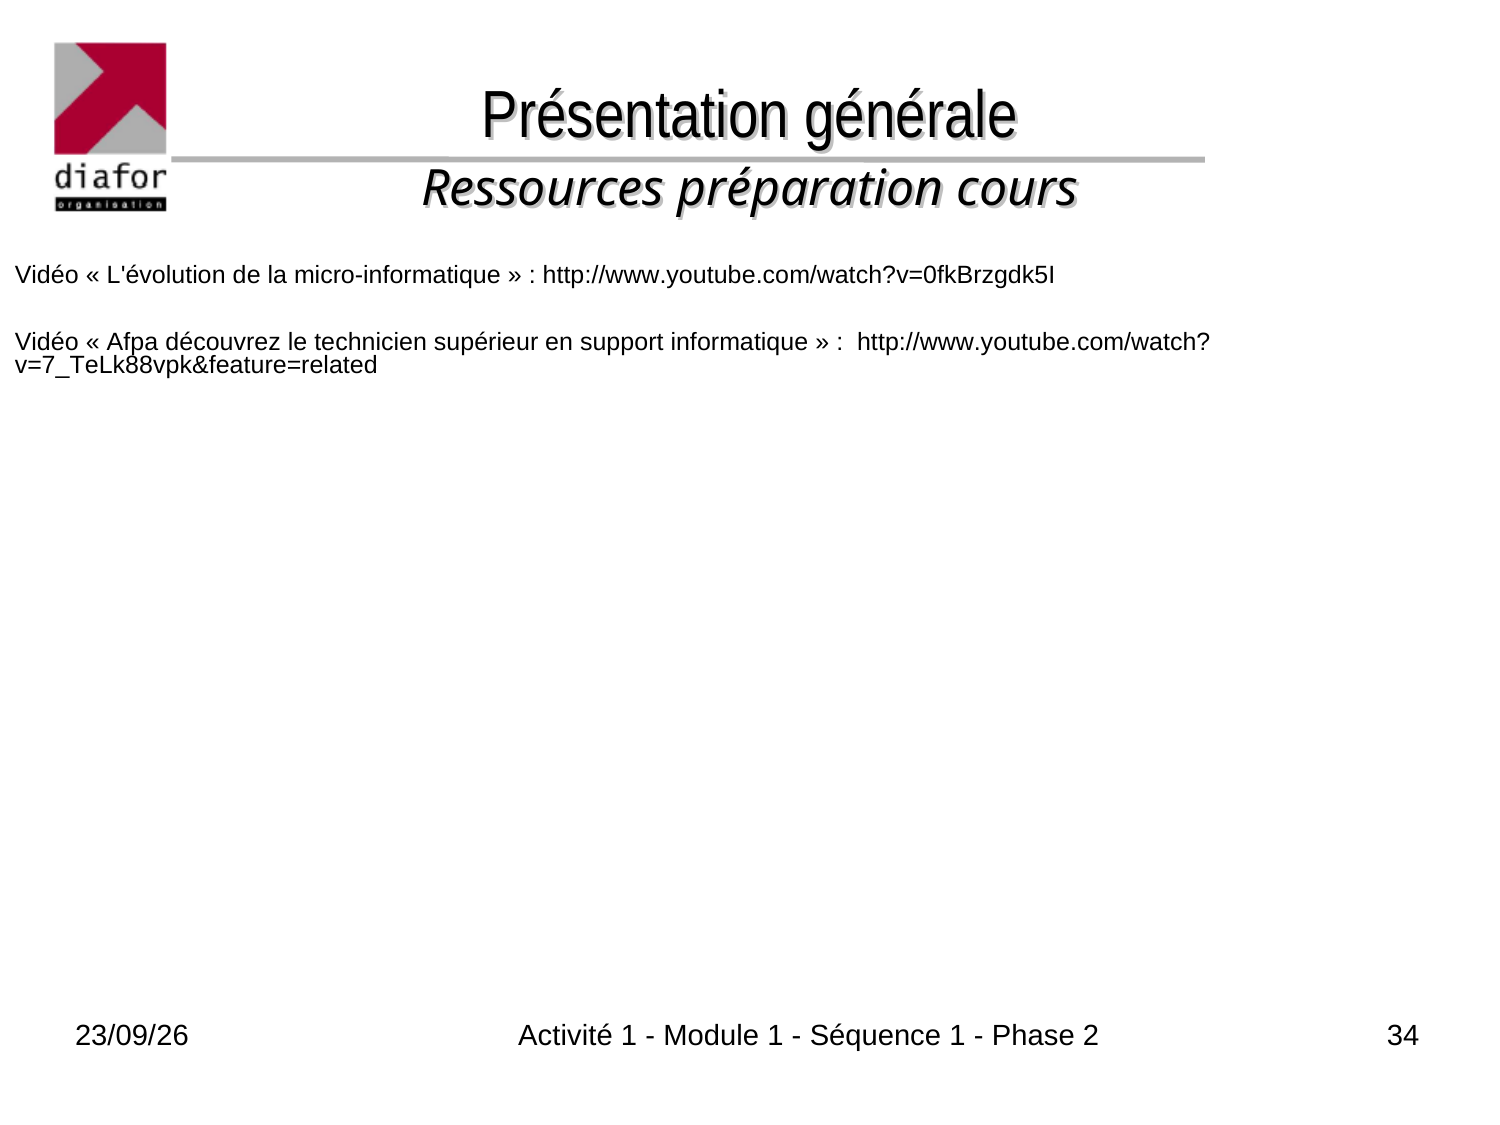

# Présentation générale Ressources préparation cours
Vidéo « L'évolution de la micro-informatique » : http://www.youtube.com/watch?v=0fkBrzgdk5I
Vidéo « Afpa découvrez le technicien supérieur en support informatique » : http://www.youtube.com/watch?v=7_TeLk88vpk&feature=related
Activité 1 - Module 1 - Séquence 1 - Phase 2
34